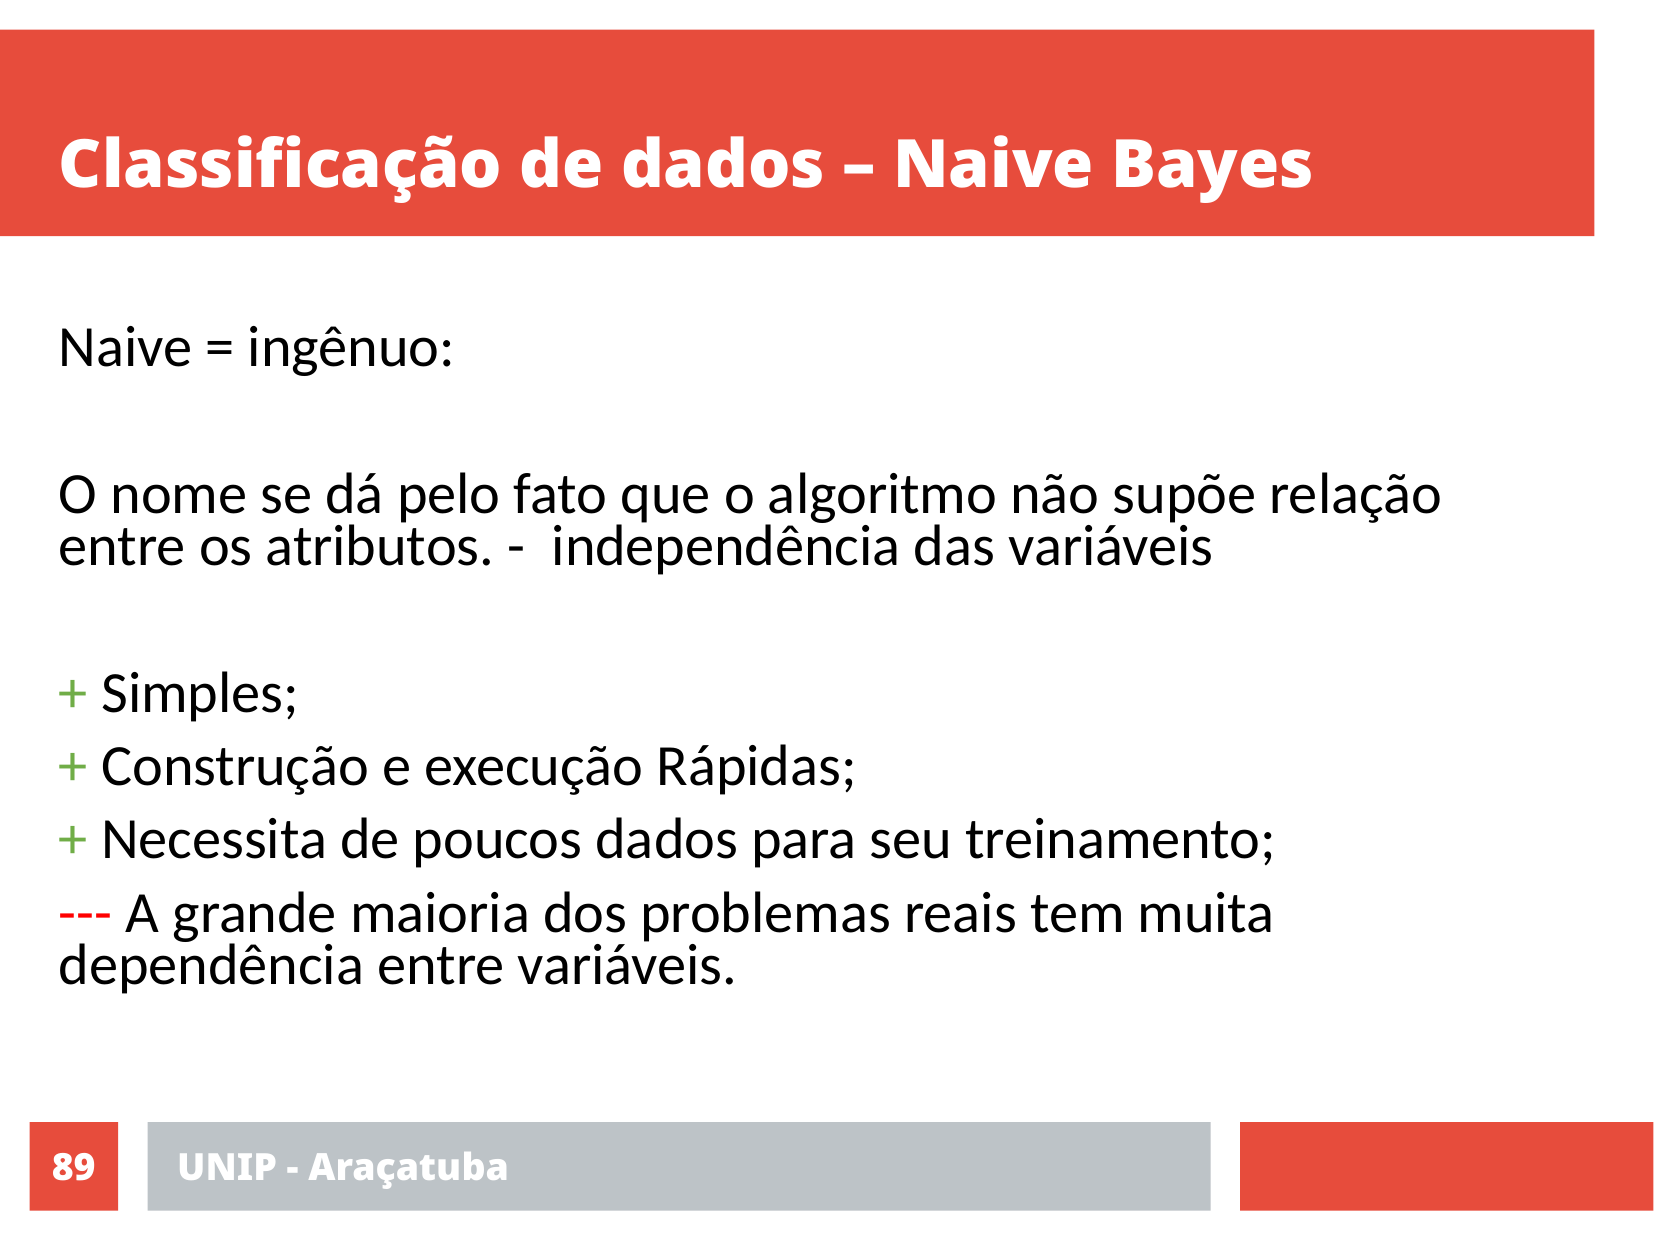

# Classificação de dados – Naive Bayes
Naive = ingênuo:
O nome se dá pelo fato que o algoritmo não supõe relação entre os atributos. - independência das variáveis
+ Simples;
+ Construção e execução Rápidas;
+ Necessita de poucos dados para seu treinamento;
--- A grande maioria dos problemas reais tem muita dependência entre variáveis.
89
UNIP - Araçatuba